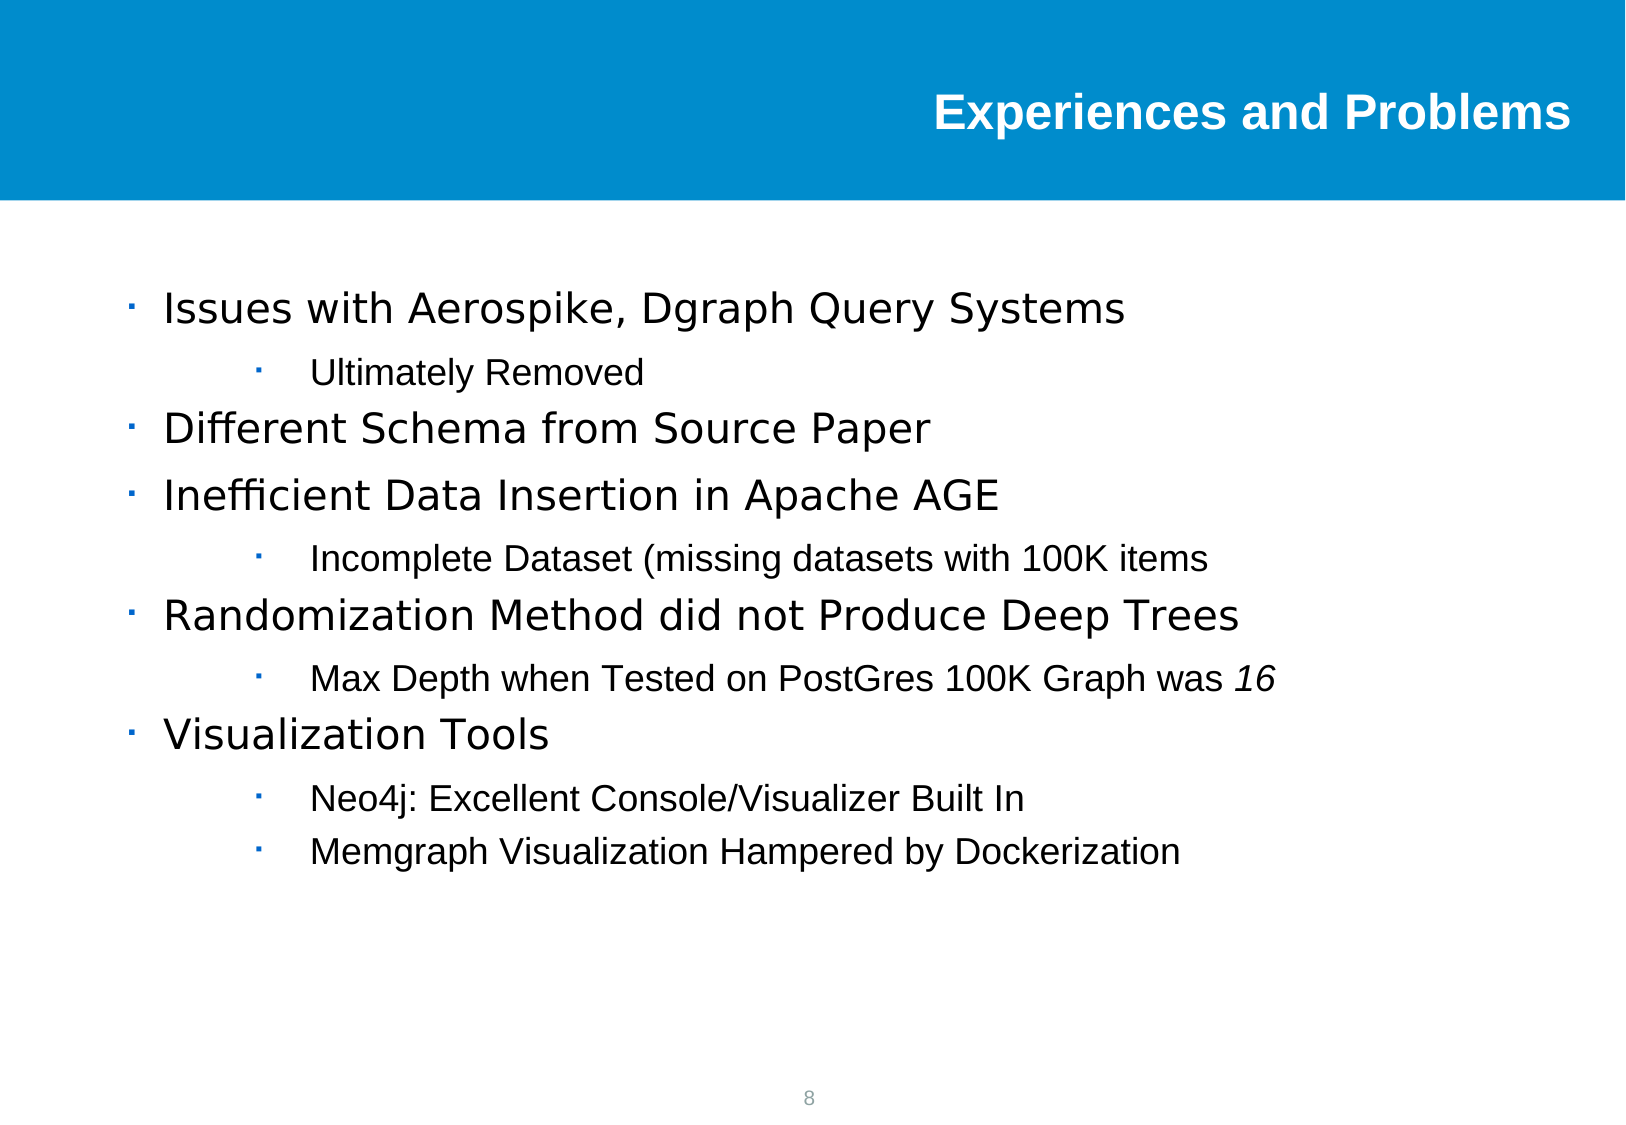

# Experiences and Problems
Issues with Aerospike, Dgraph Query Systems
Ultimately Removed
Different Schema from Source Paper
Inefficient Data Insertion in Apache AGE
Incomplete Dataset (missing datasets with 100K items
Randomization Method did not Produce Deep Trees
Max Depth when Tested on PostGres 100K Graph was 16
Visualization Tools
Neo4j: Excellent Console/Visualizer Built In
Memgraph Visualization Hampered by Dockerization